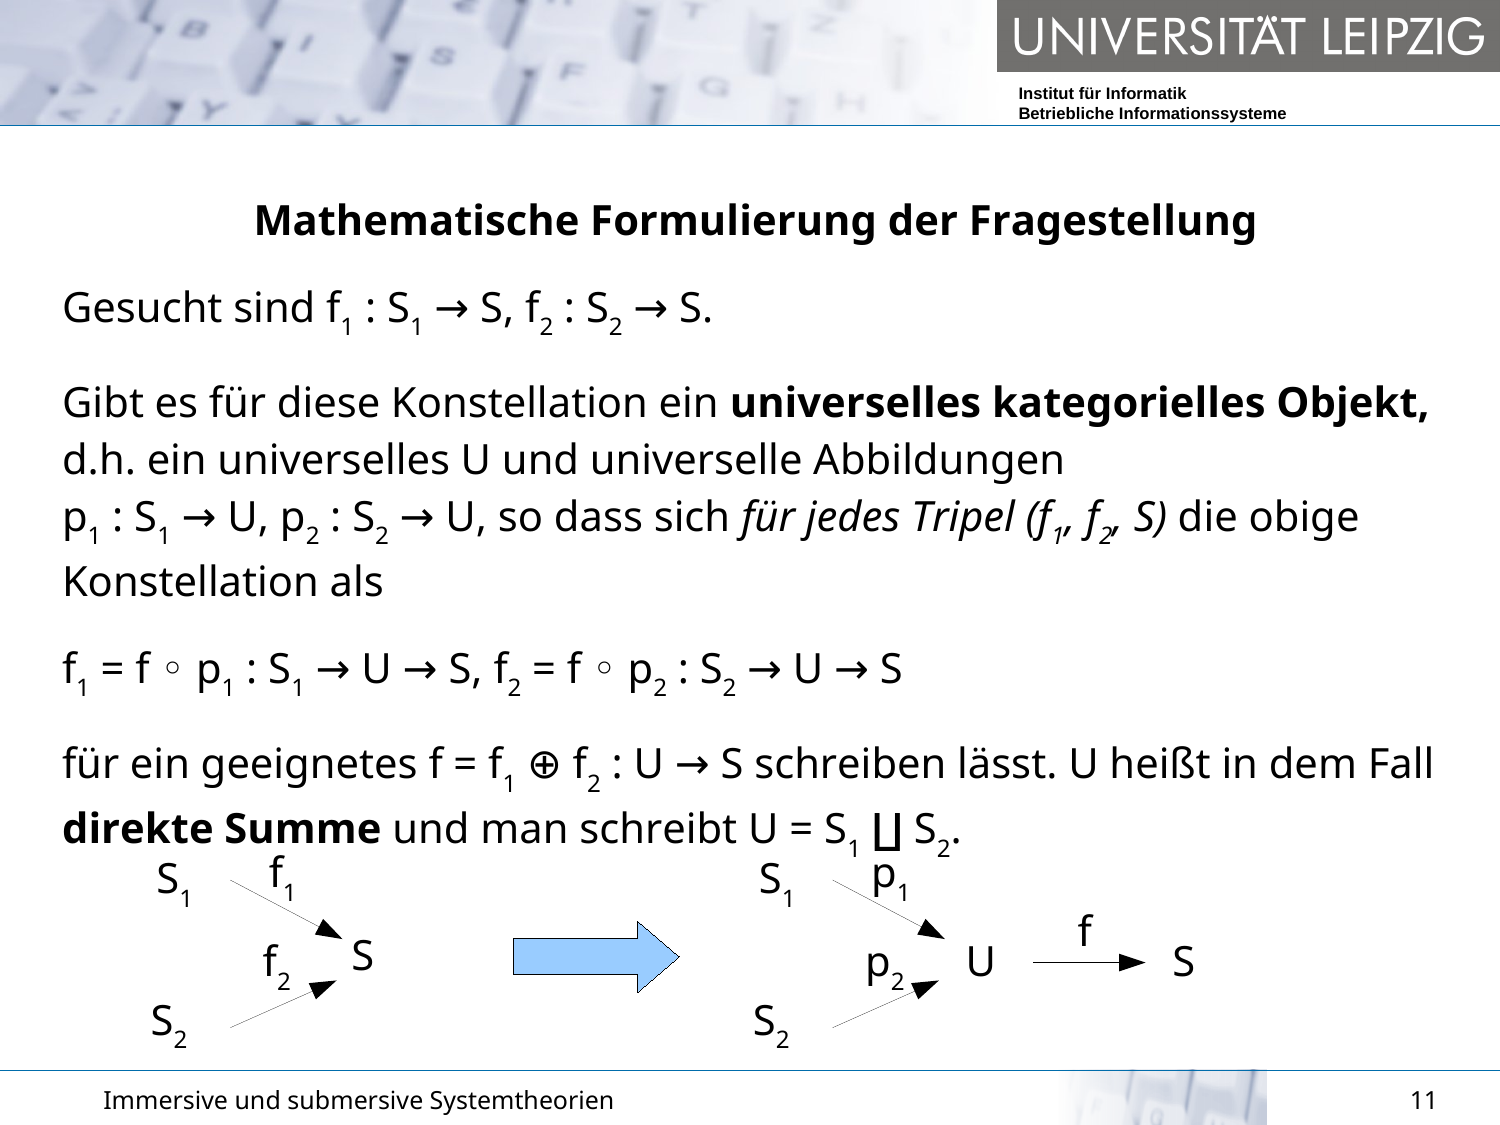

# Mathematische Formulierung der Fragestellung
Gesucht sind f1 : S1 → S, f2 : S2 → S.
Gibt es für diese Konstellation ein universelles kategorielles Objekt, d.h. ein universelles U und universelle Abbildungen
p1 : S1 → U, p2 : S2 → U, so dass sich für jedes Tripel (f1, f2, S) die obige Konstellation als
f1 = f ◦ p1 : S1 → U → S, f2 = f ◦ p2 : S2 → U → S
für ein geeignetes f = f1 ⊕ f2 : U → S schreiben lässt. U heißt in dem Fall direkte Summe und man schreibt U = S1 ∐ S2.
f1
p1
S1
S1
f
S
U
S
f2
p2
S2
S2
Immersive und submersive Systemtheorien
11